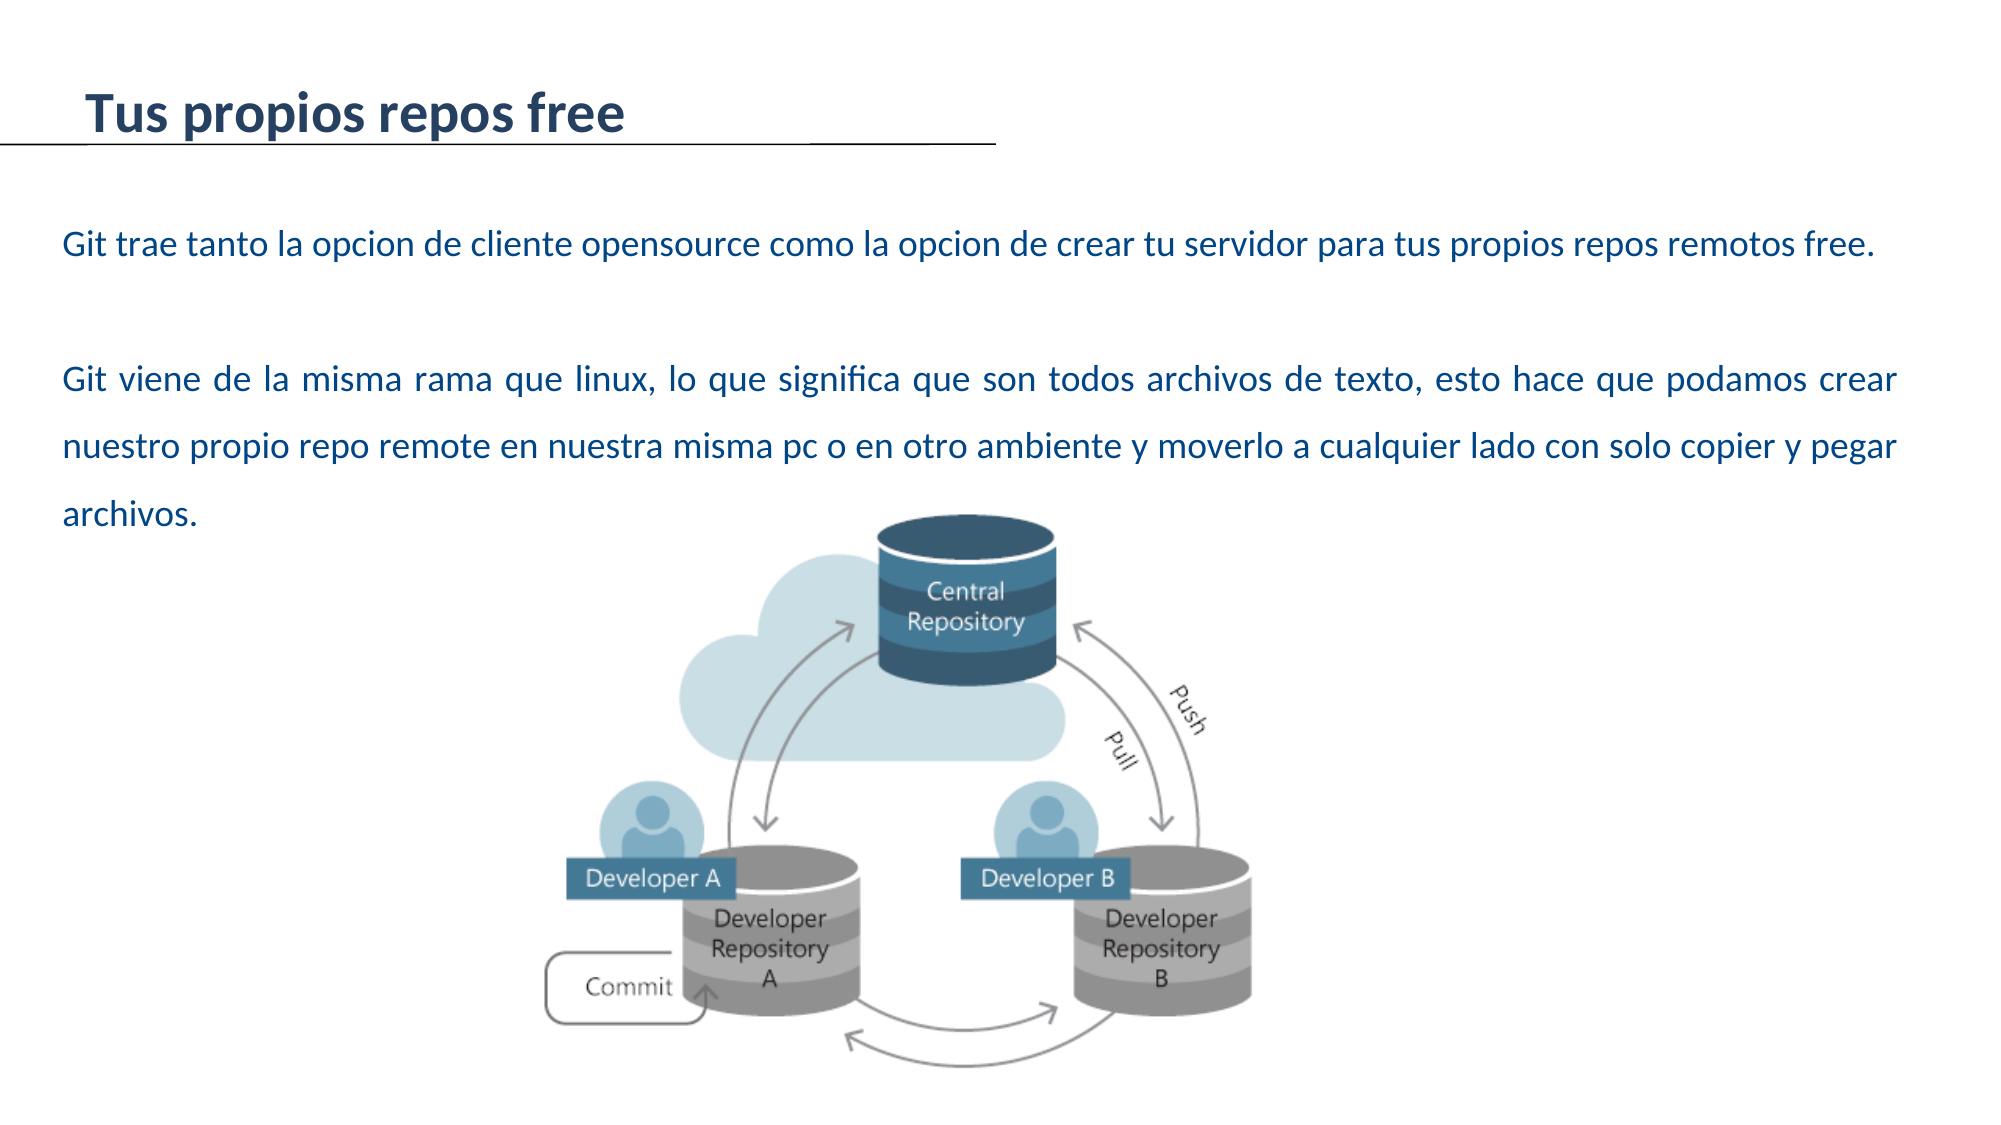

Tus propios repos free
Git trae tanto la opcion de cliente opensource como la opcion de crear tu servidor para tus propios repos remotos free.
Git viene de la misma rama que linux, lo que significa que son todos archivos de texto, esto hace que podamos crear nuestro propio repo remote en nuestra misma pc o en otro ambiente y moverlo a cualquier lado con solo copier y pegar archivos.